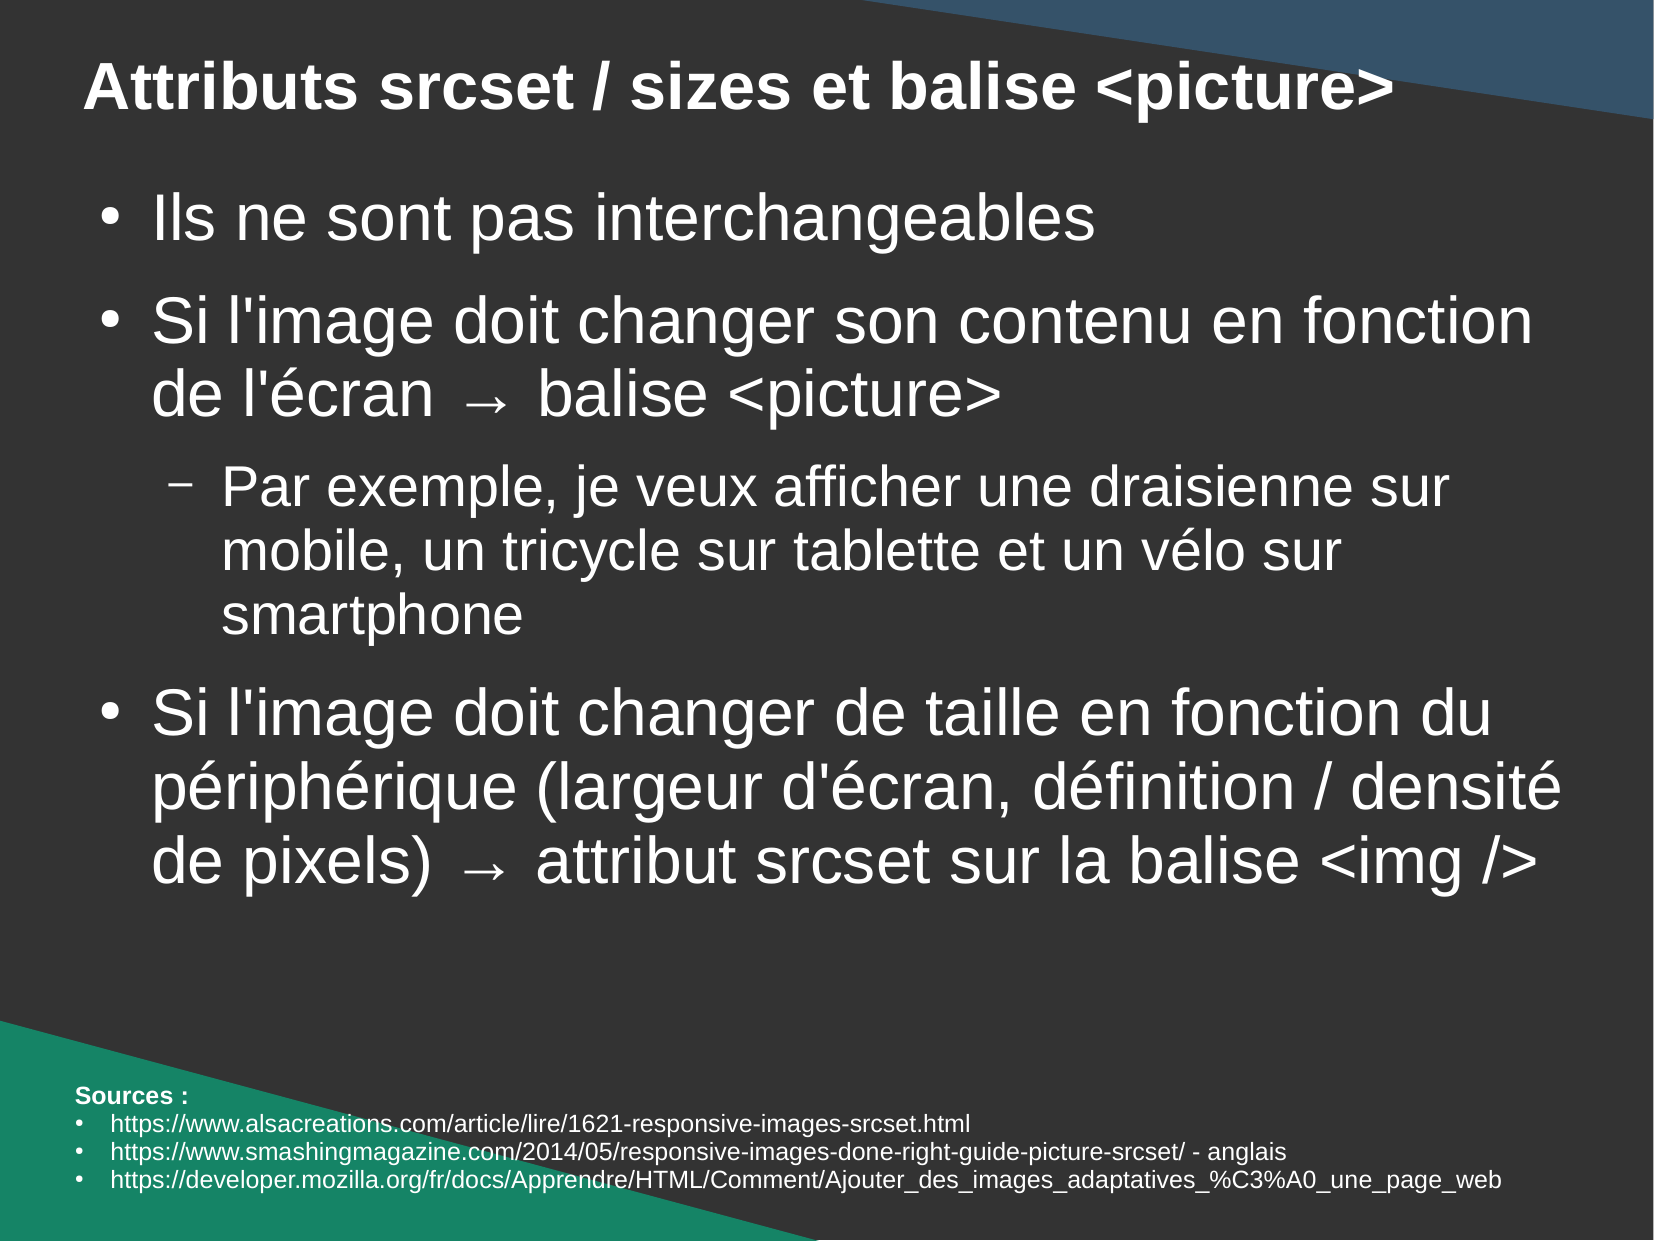

# Attributs srcset / sizes et balise <picture>
Ils ne sont pas interchangeables
Si l'image doit changer son contenu en fonction de l'écran → balise <picture>
Par exemple, je veux afficher une draisienne sur mobile, un tricycle sur tablette et un vélo sur smartphone
Si l'image doit changer de taille en fonction du périphérique (largeur d'écran, définition / densité de pixels) → attribut srcset sur la balise <img />
Sources :
https://www.alsacreations.com/article/lire/1621-responsive-images-srcset.html
https://www.smashingmagazine.com/2014/05/responsive-images-done-right-guide-picture-srcset/ - anglais
https://developer.mozilla.org/fr/docs/Apprendre/HTML/Comment/Ajouter_des_images_adaptatives_%C3%A0_une_page_web